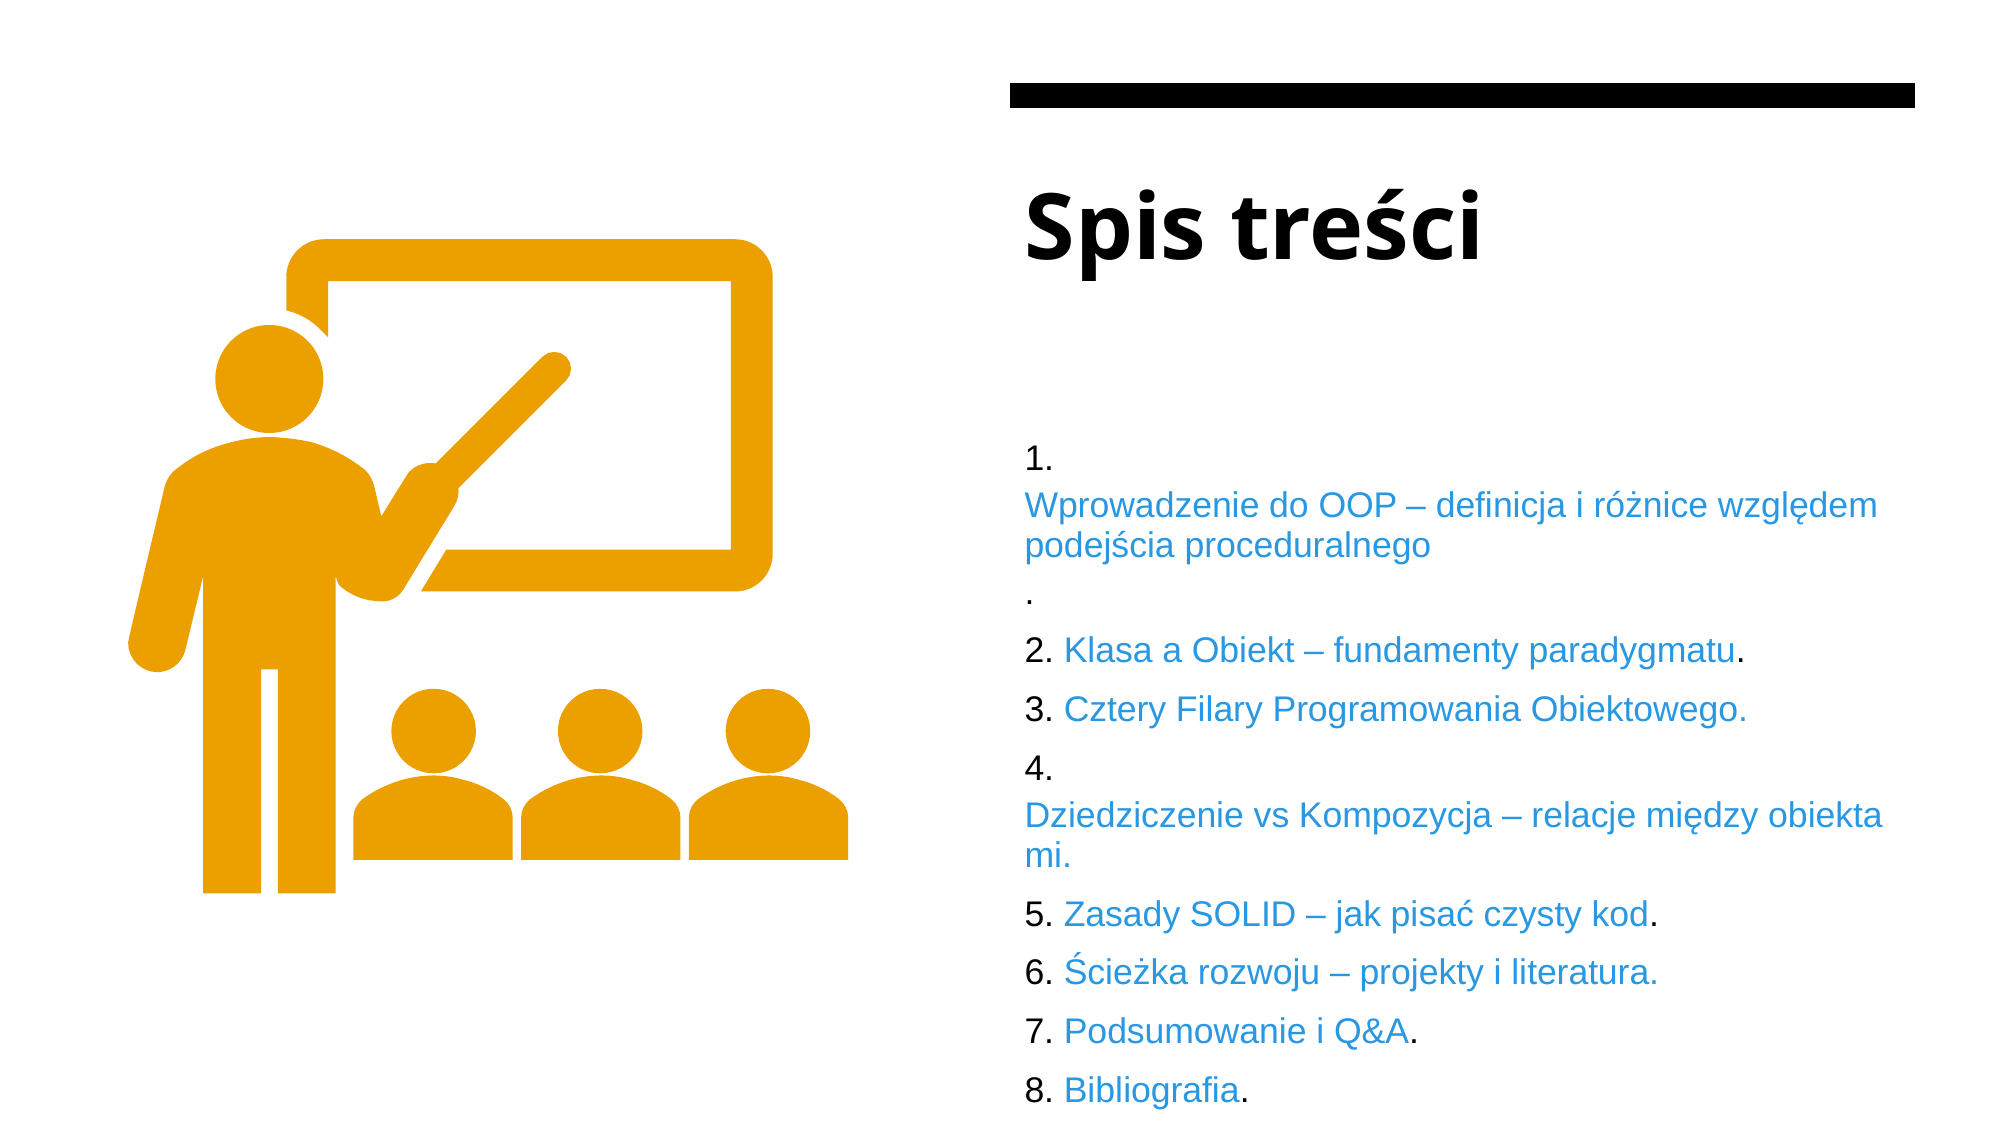

# Spis treści
1. Wprowadzenie do OOP – definicja i różnice względem podejścia proceduralnego.
2. Klasa a Obiekt – fundamenty paradygmatu.
3. Cztery Filary Programowania Obiektowego.
4. Dziedziczenie vs Kompozycja – relacje między obiektami.
5. Zasady SOLID – jak pisać czysty kod.
6. Ścieżka rozwoju – projekty i literatura.
7. Podsumowanie i Q&A.
8. Bibliografia.